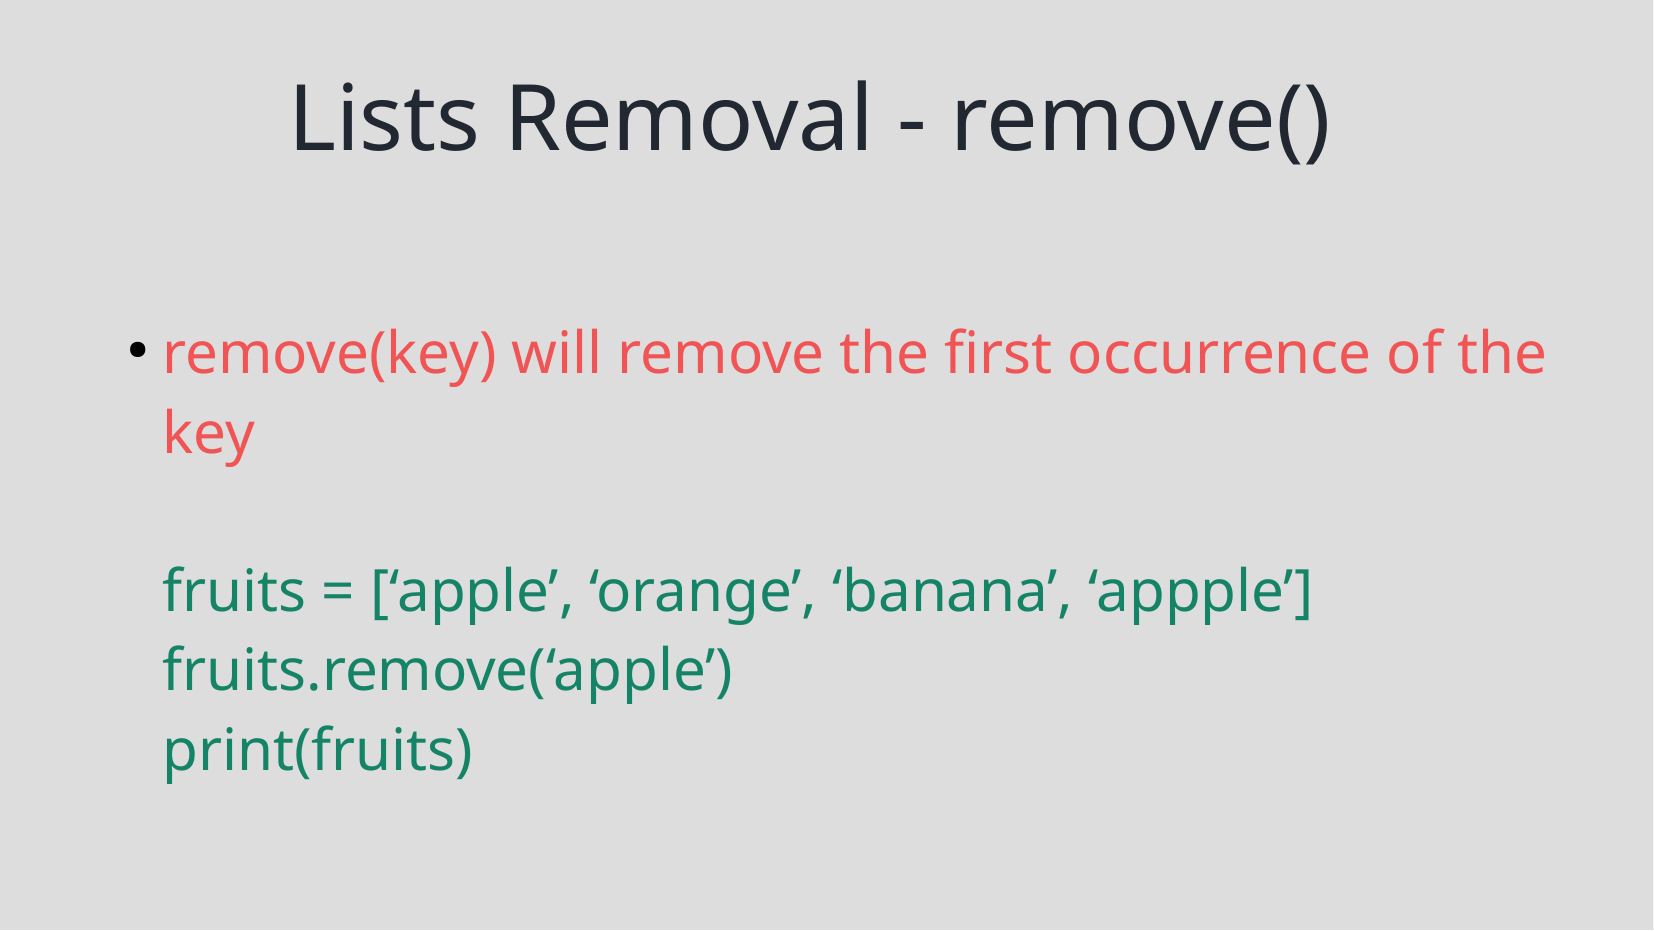

# Lists Removal - remove()
remove(key) will remove the first occurrence of the key
fruits = [‘apple’, ‘orange’, ‘banana’, ‘appple’]
fruits.remove(‘apple’)
print(fruits)